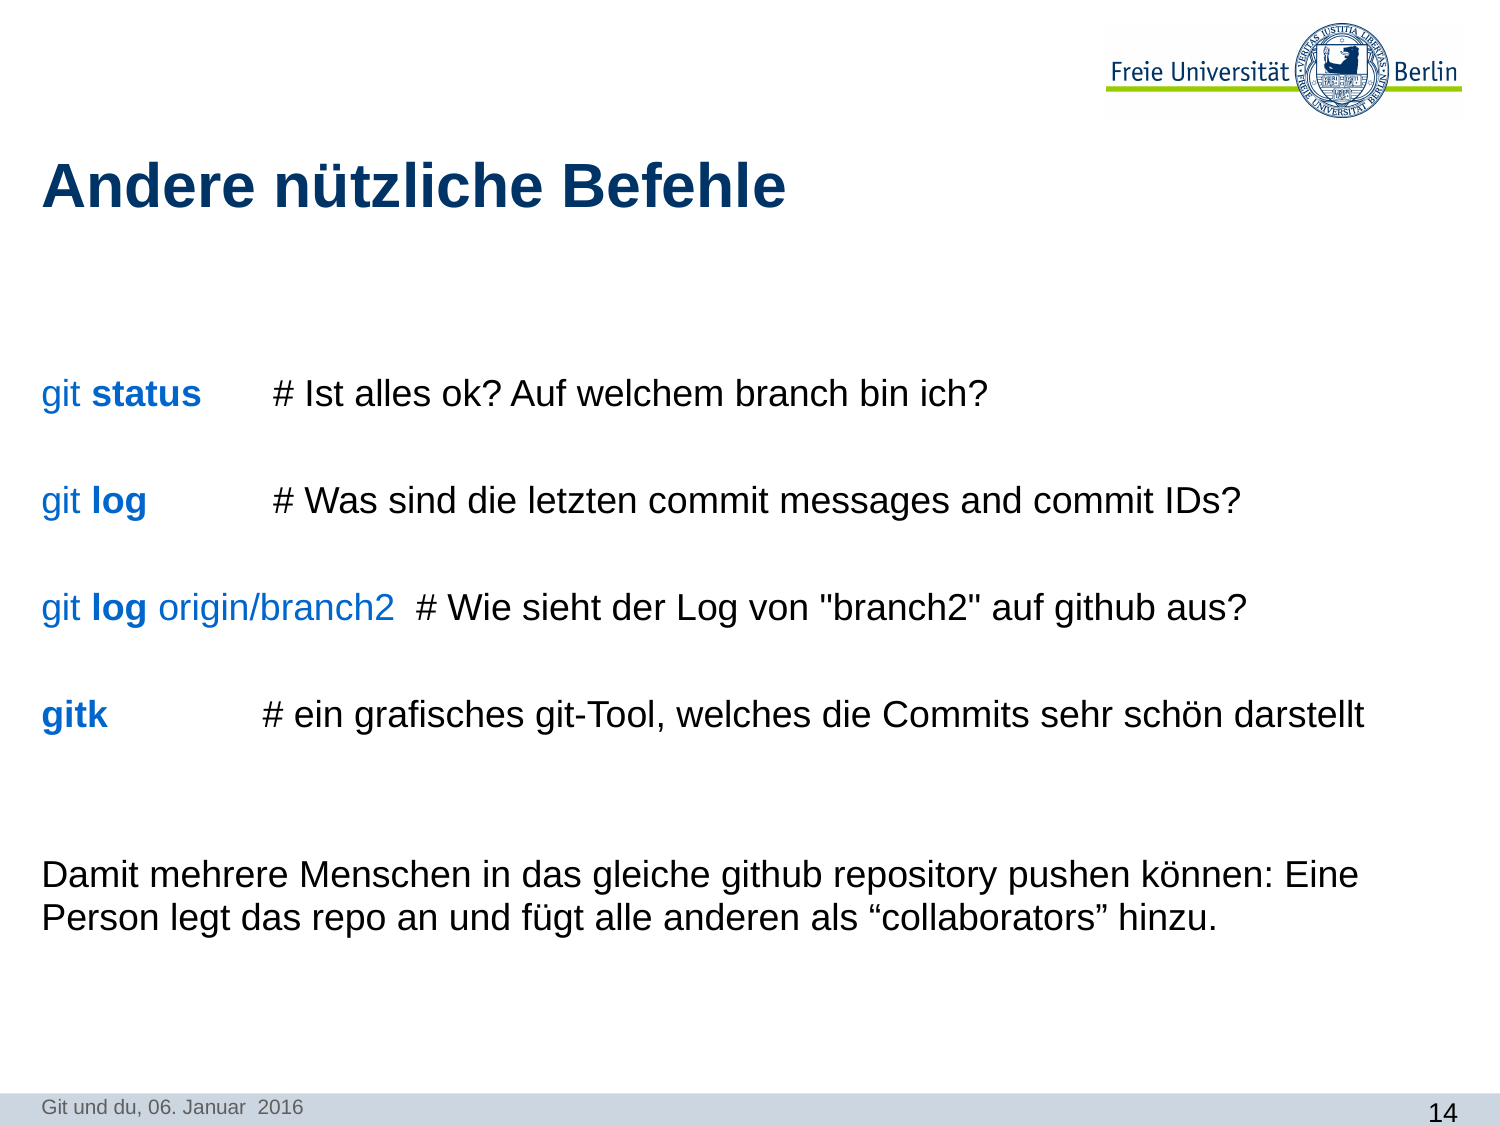

# Andere nützliche Befehle
git status	 # Ist alles ok? Auf welchem branch bin ich?
git log		 # Was sind die letzten commit messages and commit IDs?
git log origin/branch2 # Wie sieht der Log von "branch2" auf github aus?
gitk			# ein grafisches git-Tool, welches die Commits sehr schön darstellt
Damit mehrere Menschen in das gleiche github repository pushen können: Eine Person legt das repo an und fügt alle anderen als “collaborators” hinzu.